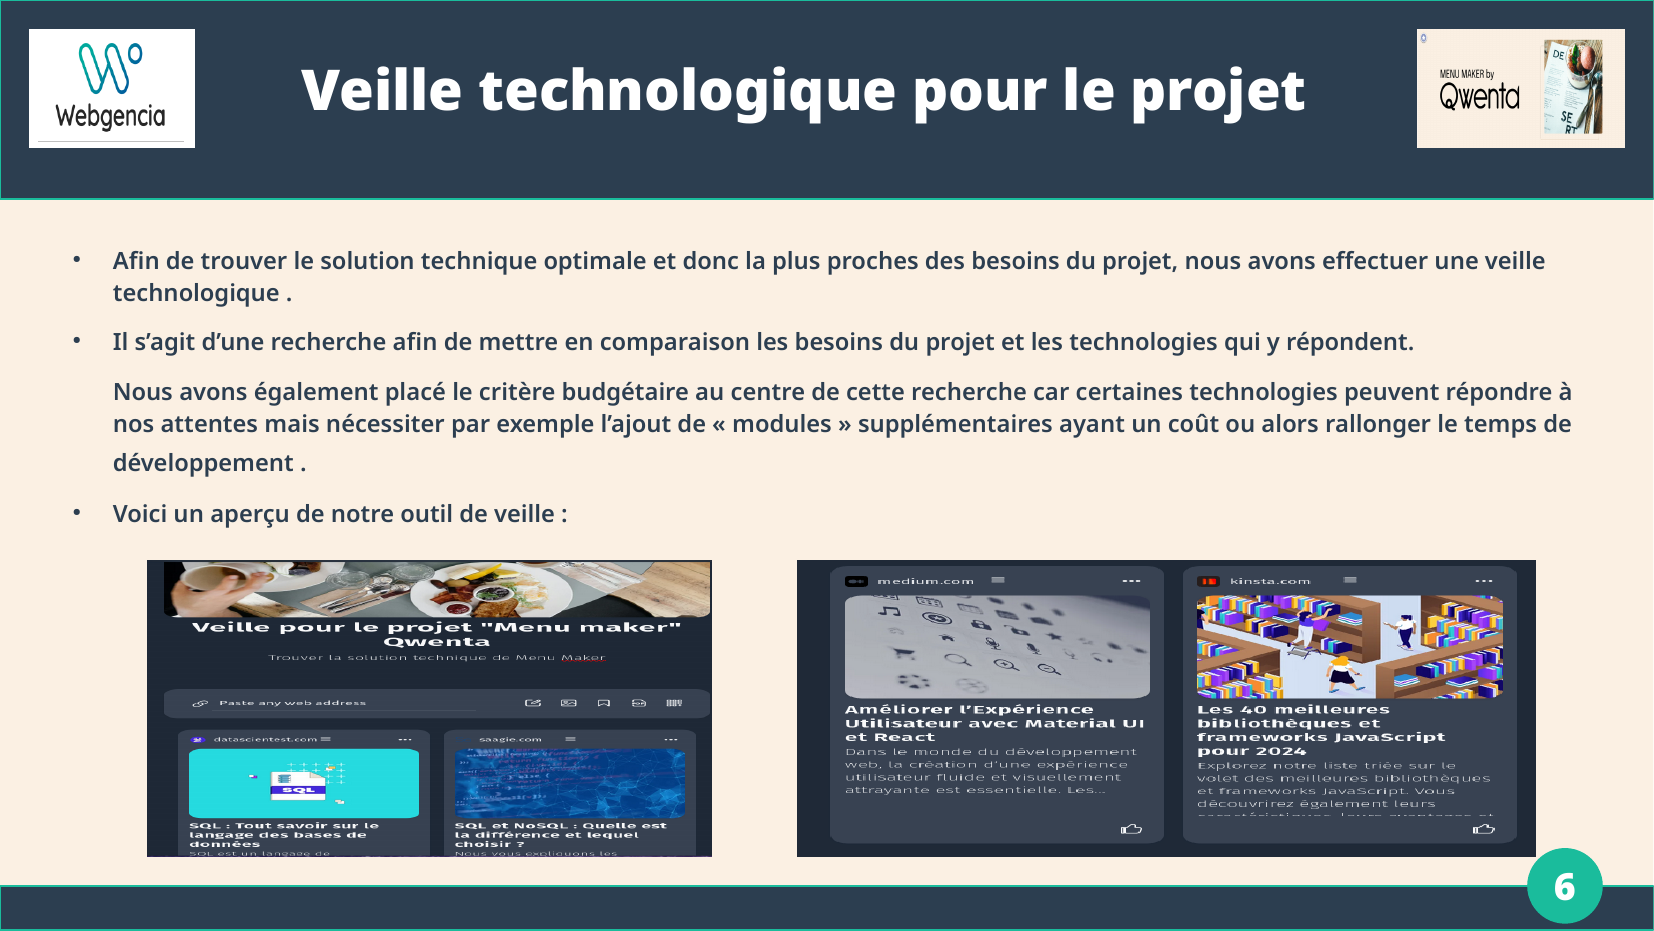

# Veille technologique pour le projet
Afin de trouver le solution technique optimale et donc la plus proches des besoins du projet, nous avons effectuer une veille technologique .
Il s’agit d’une recherche afin de mettre en comparaison les besoins du projet et les technologies qui y répondent.
Nous avons également placé le critère budgétaire au centre de cette recherche car certaines technologies peuvent répondre à nos attentes mais nécessiter par exemple l’ajout de « modules » supplémentaires ayant un coût ou alors rallonger le temps de développement .
Voici un aperçu de notre outil de veille :
6